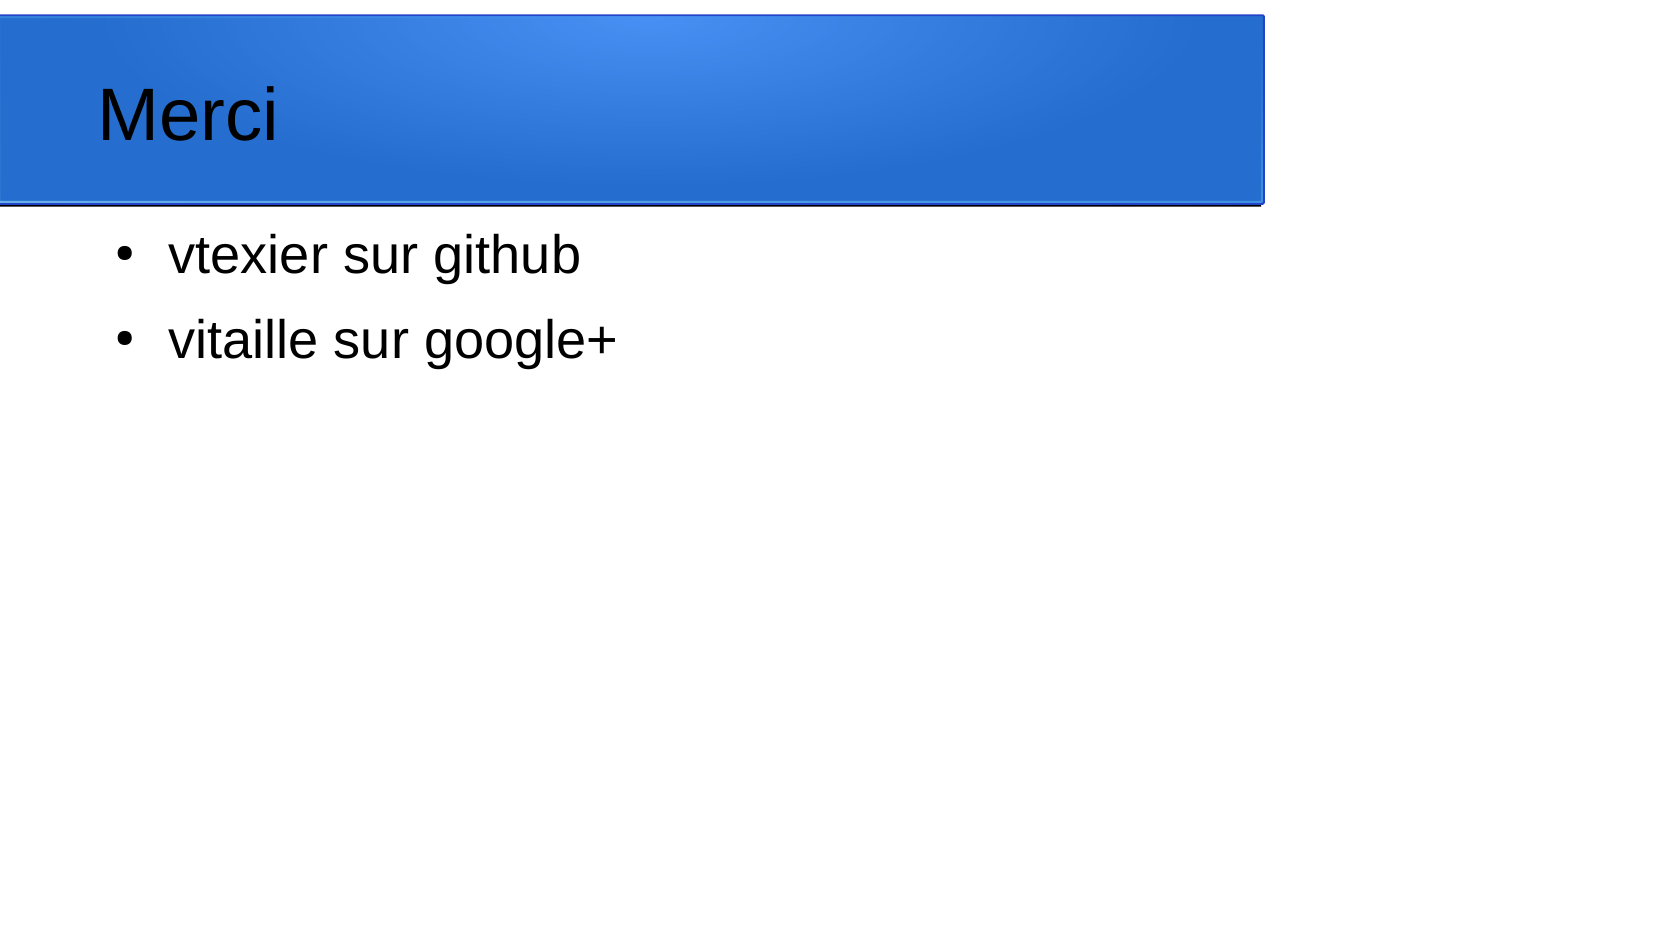

# Merci
vtexier sur github
vitaille sur google+